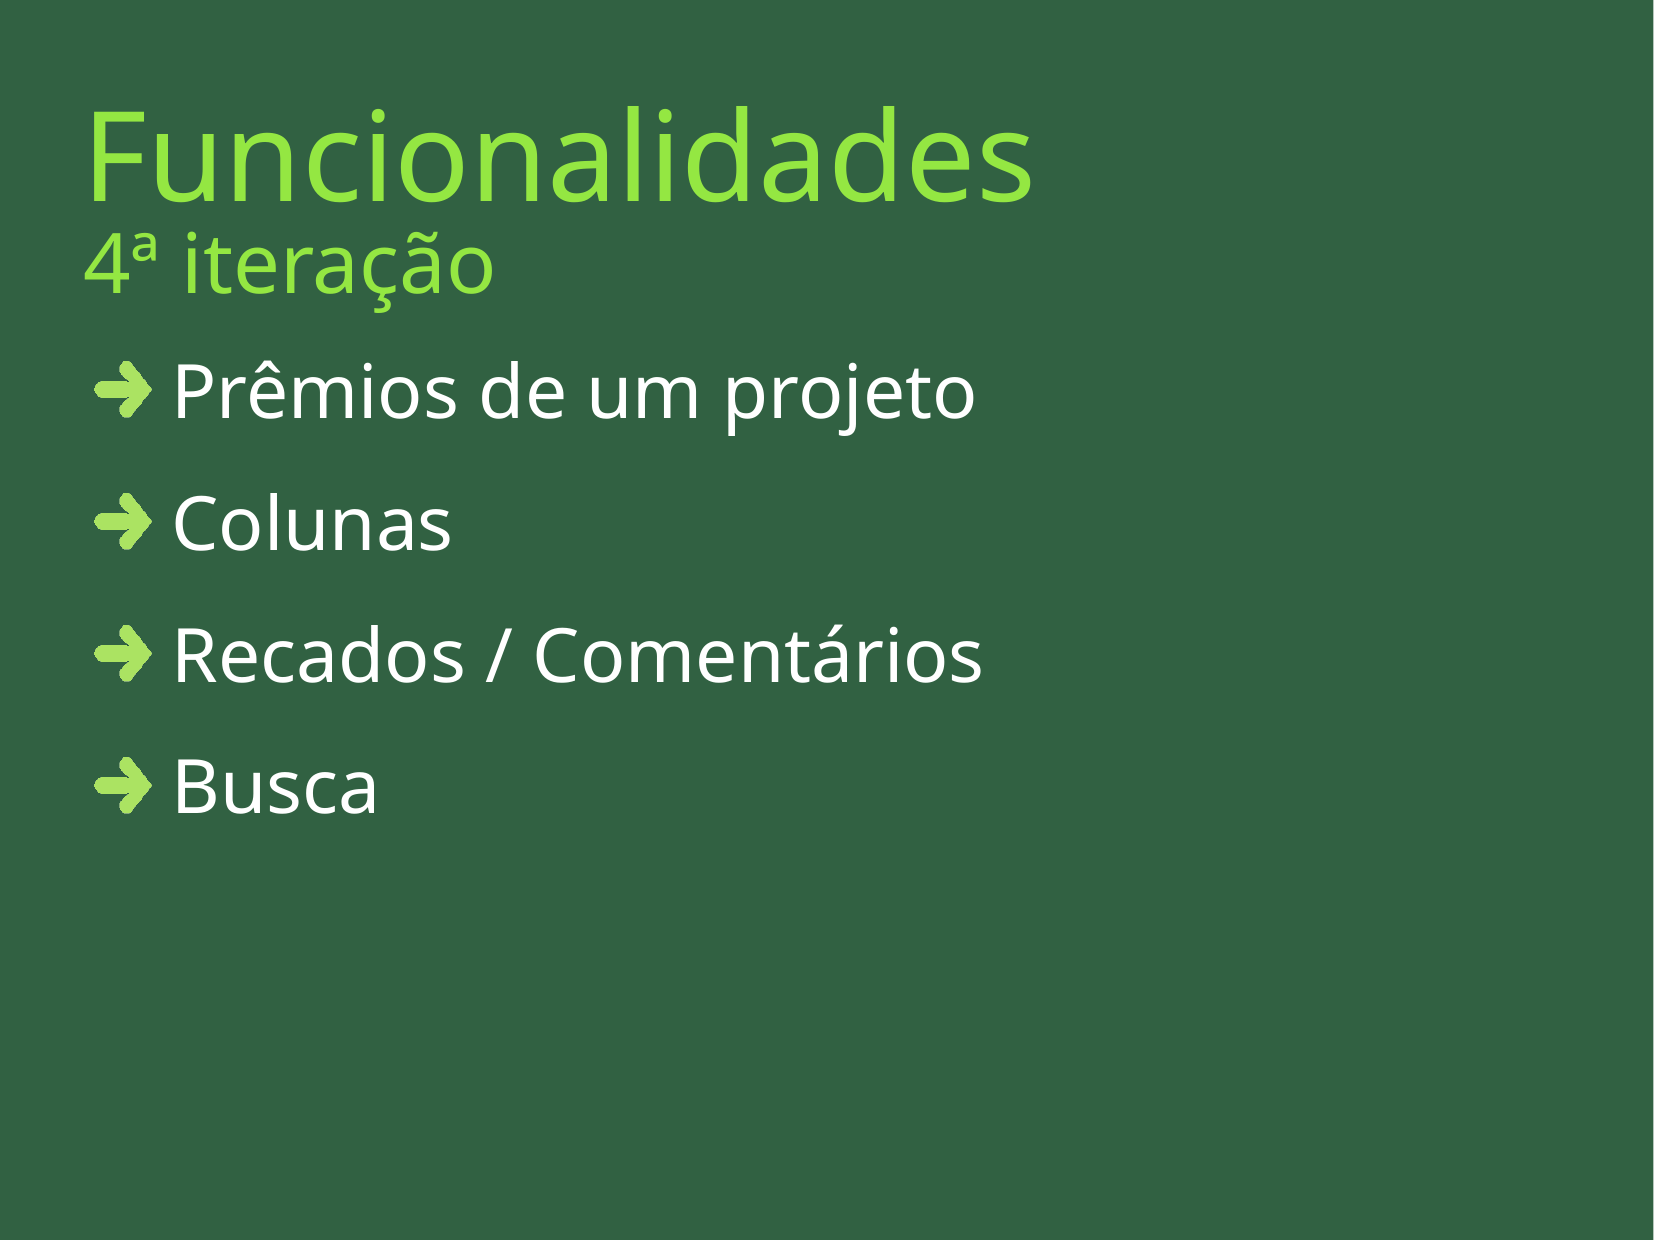

# Funcionalidades
4ª iteração
 Prêmios de um projeto
 Colunas
 Recados / Comentários
 Busca
 Visualização de projetos
 Visualização de participantes de um projeto
 Vídeo
 Gerenciamento de usuários no Admin